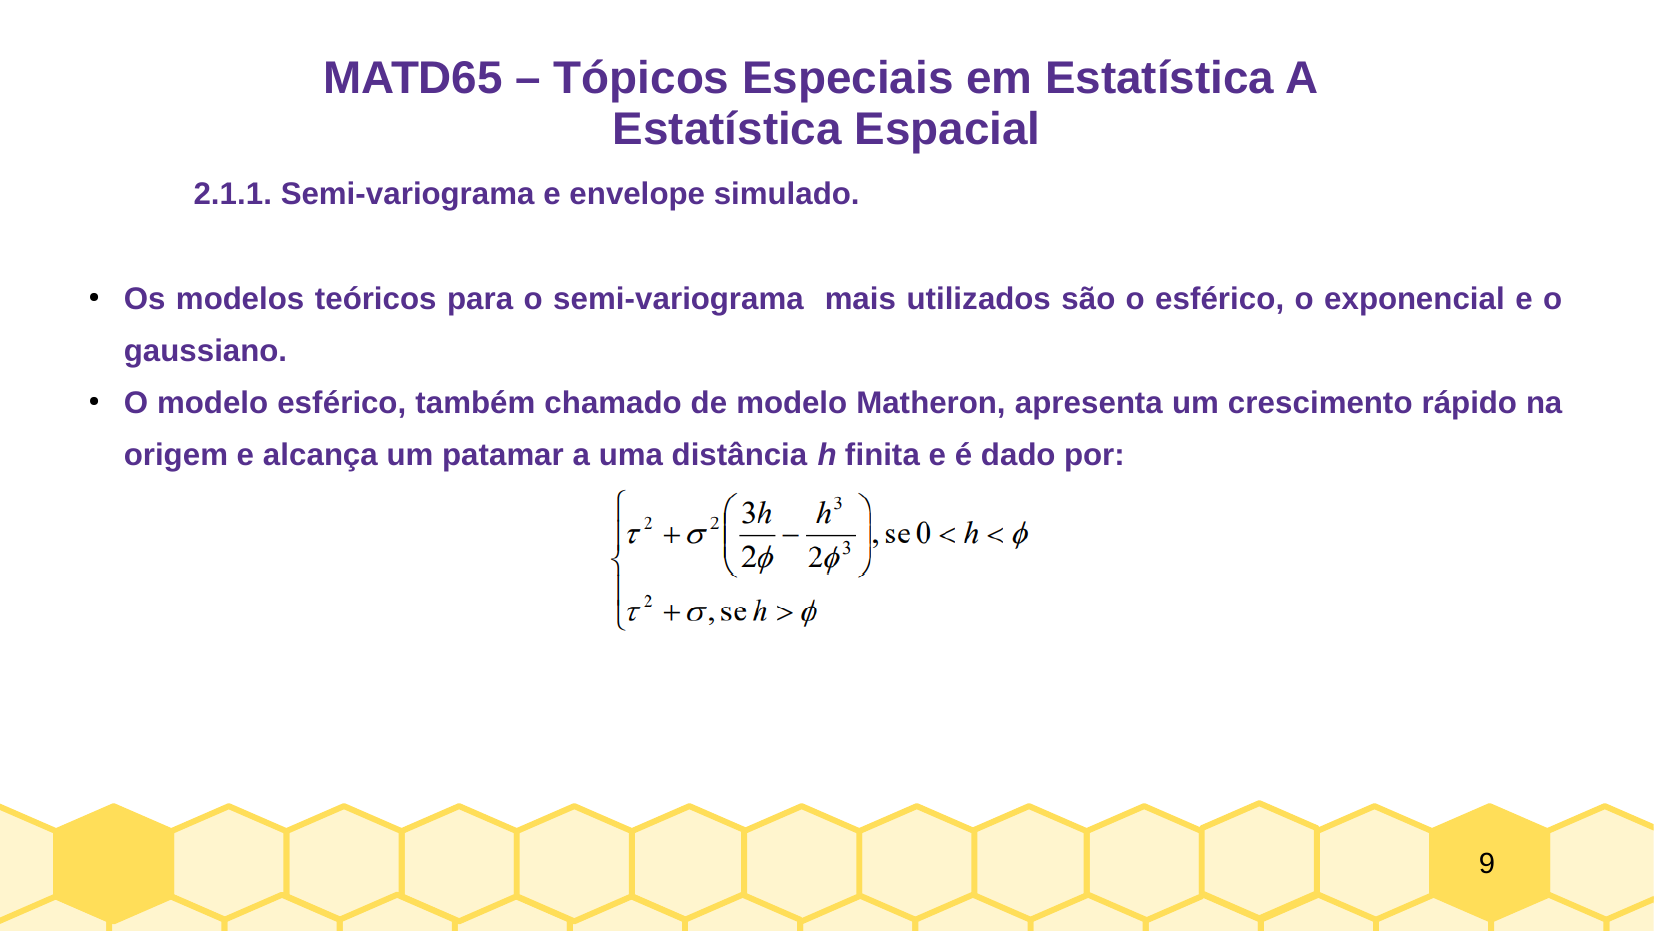

# MATD65 – Tópicos Especiais em Estatística A Estatística Espacial
 2.1.1. Semi-variograma e envelope simulado.
Os modelos teóricos para o semi-variograma mais utilizados são o esférico, o exponencial e o gaussiano.
O modelo esférico, também chamado de modelo Matheron, apresenta um crescimento rápido na origem e alcança um patamar a uma distância h finita e é dado por: